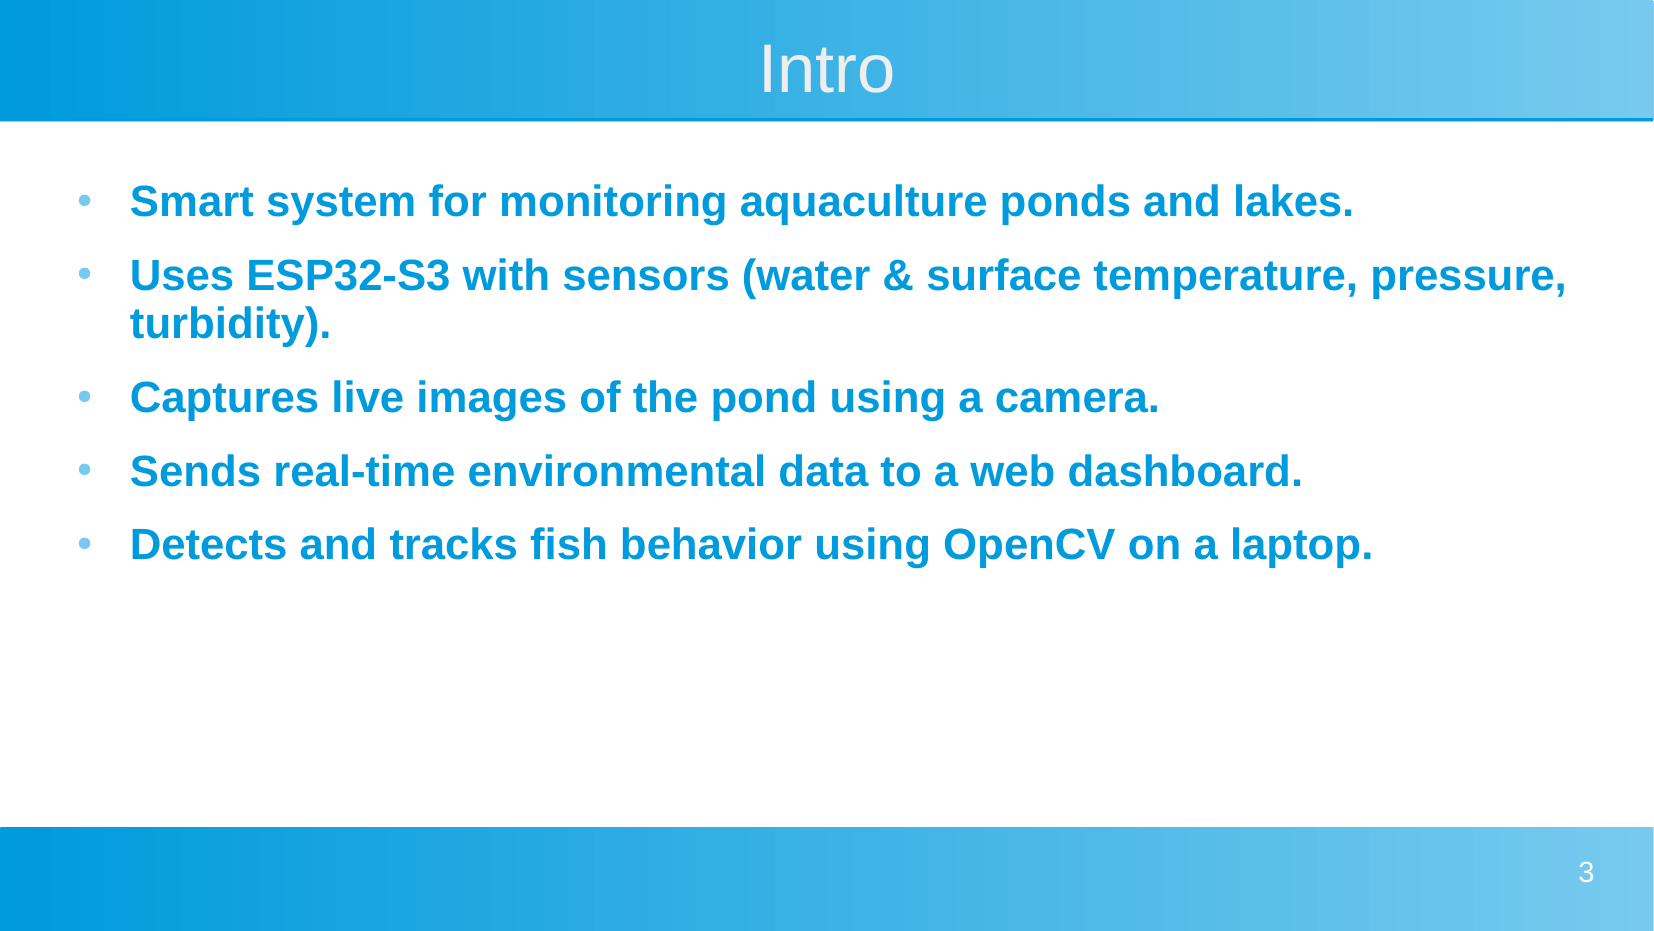

# Intro
Smart system for monitoring aquaculture ponds and lakes.
Uses ESP32-S3 with sensors (water & surface temperature, pressure, turbidity).
Captures live images of the pond using a camera.
Sends real-time environmental data to a web dashboard.
Detects and tracks fish behavior using OpenCV on a laptop.
3